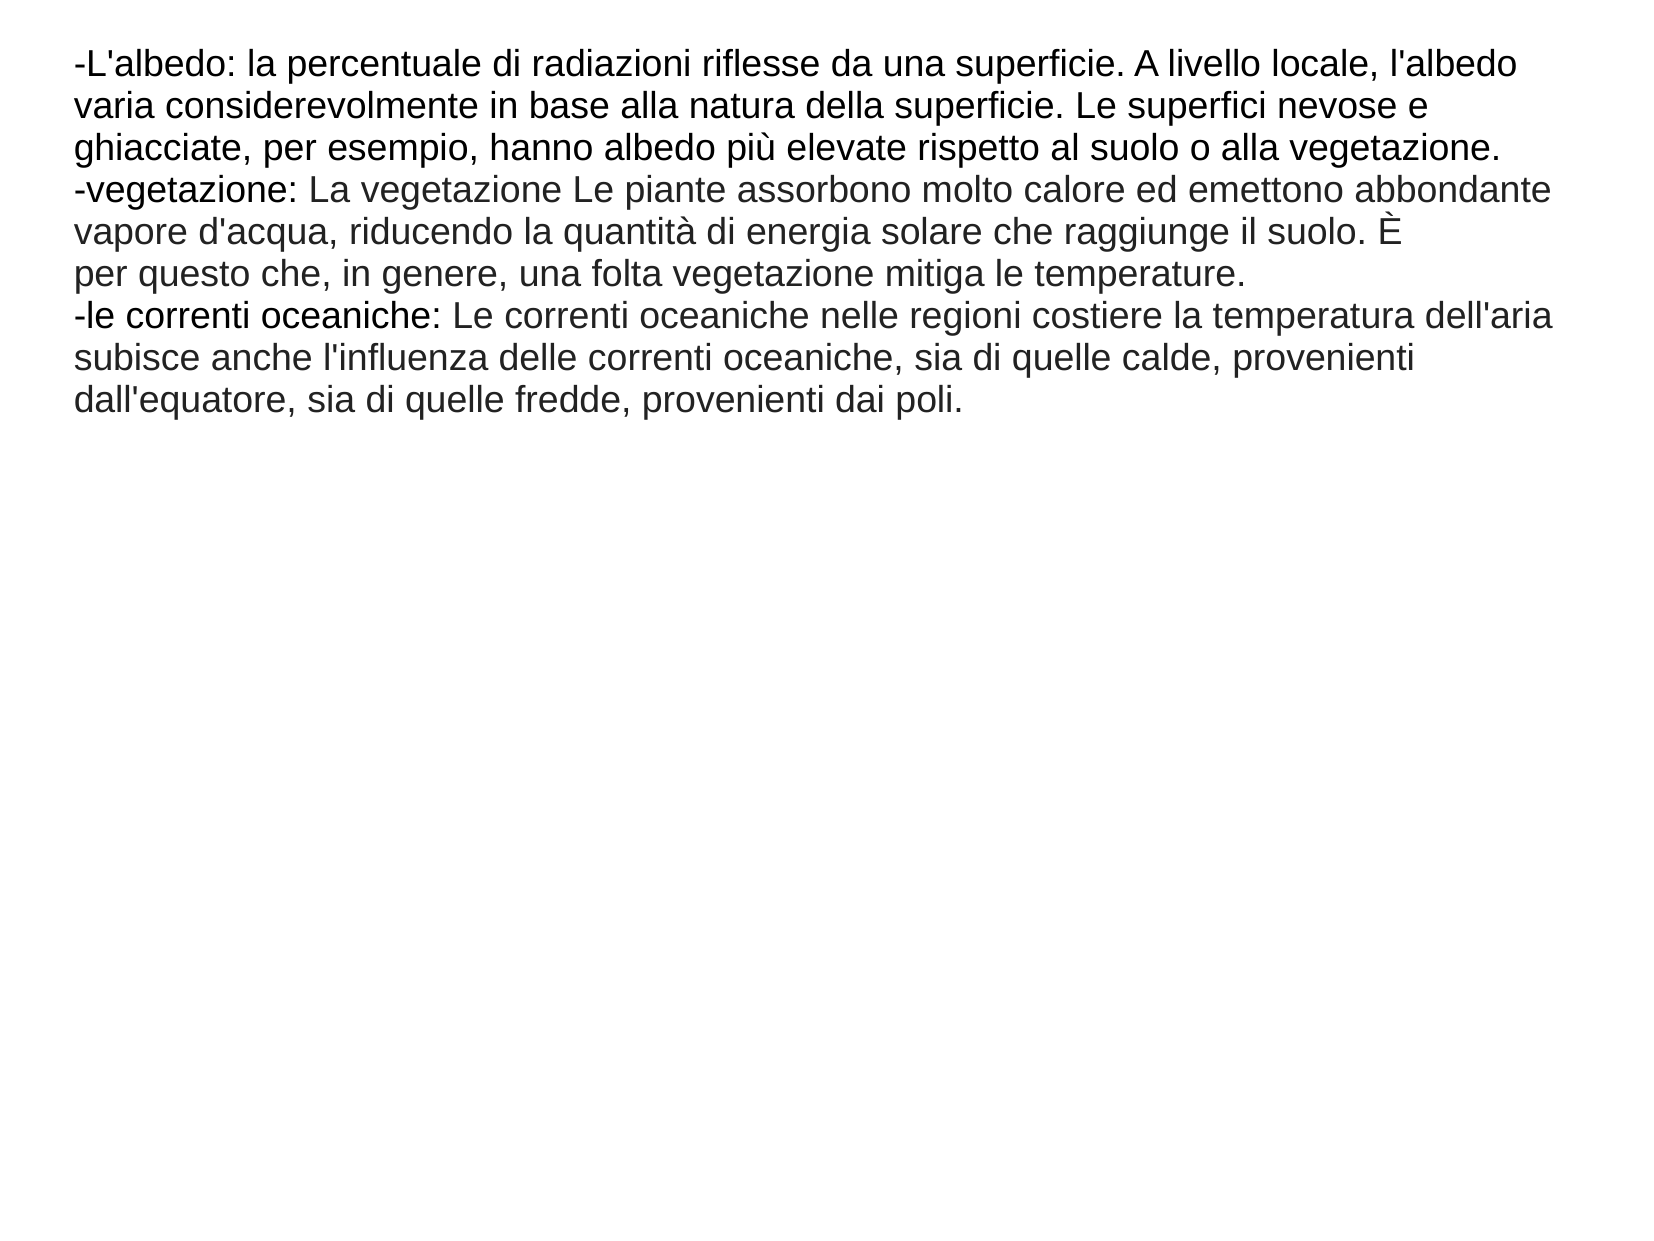

-L'albedo: la percentuale di radiazioni riflesse da una superficie. A livello locale, l'albedo varia considerevolmente in base alla natura della superficie. Le superfici nevose e ghiacciate, per esempio, hanno albedo più elevate rispetto al suolo o alla vegetazione.
-vegetazione: La vegetazione Le piante assorbono molto calore ed emettono abbondante vapore d'acqua, riducendo la quantità di energia solare che raggiunge il suolo. È
per questo che, in genere, una folta vegetazione mitiga le temperature.
-le correnti oceaniche: Le correnti oceaniche nelle regioni costiere la temperatura dell'aria subisce anche l'influenza delle correnti oceaniche, sia di quelle calde, provenienti dall'equatore, sia di quelle fredde, provenienti dai poli.